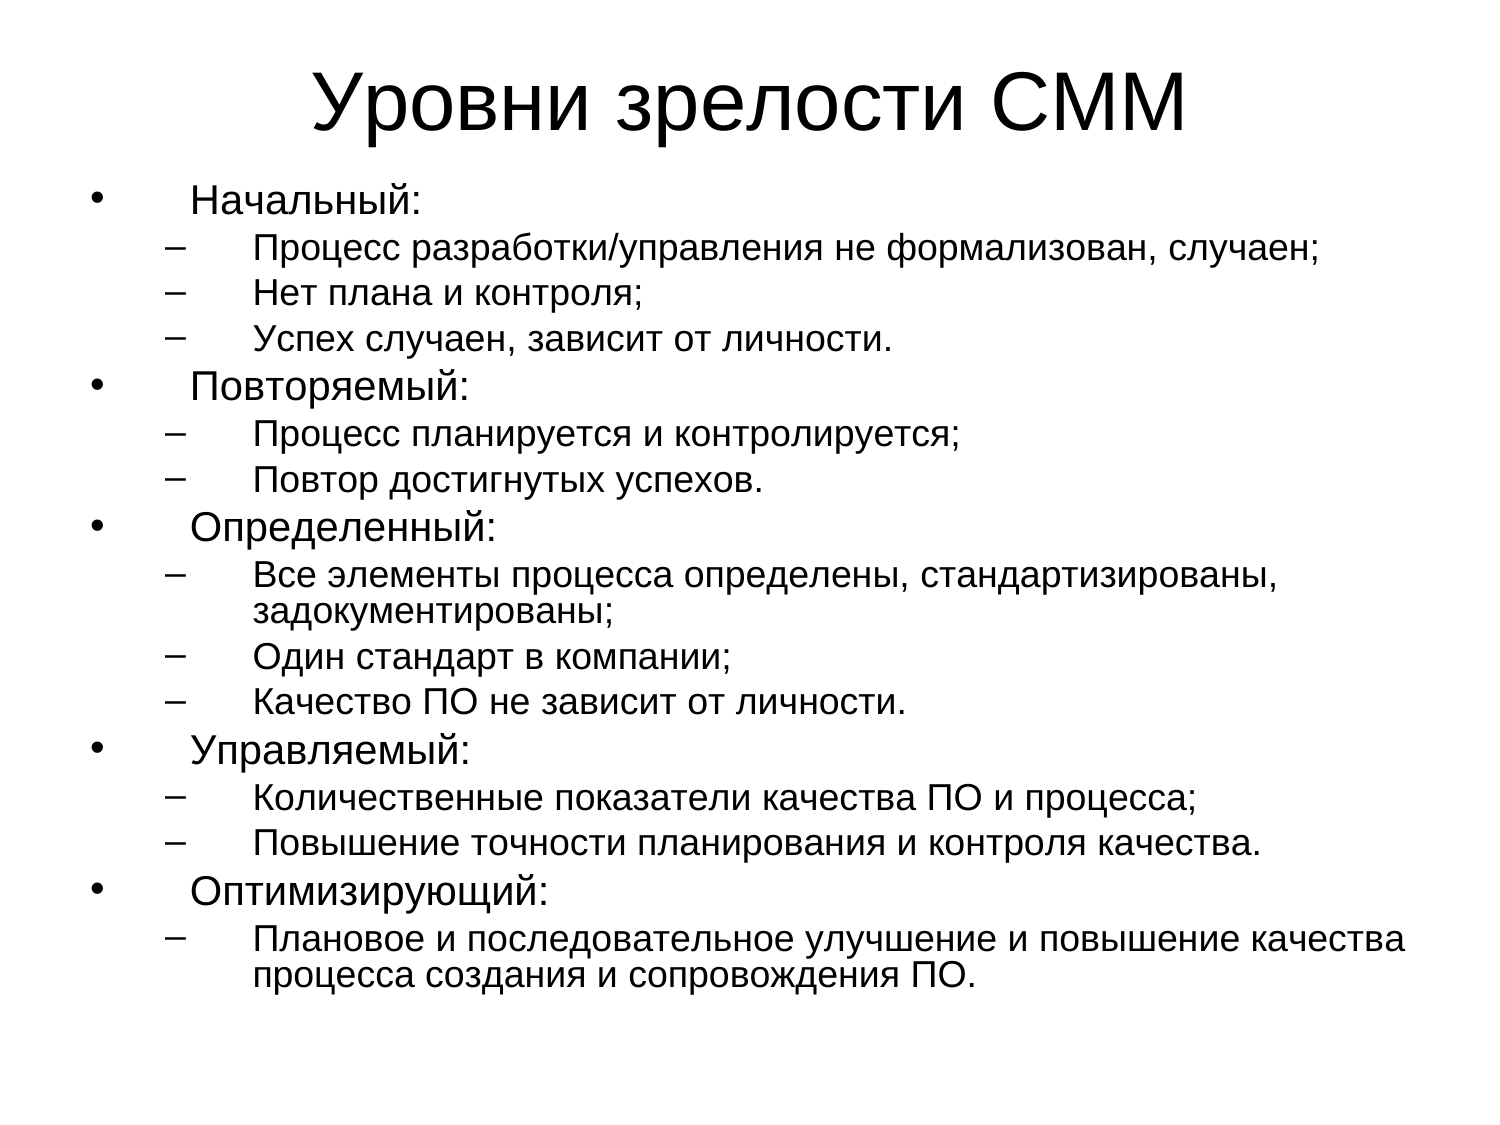

# Уровни зрелости СММ
Начальный:
Процесс разработки/управления не формализован, случаен;
Нет плана и контроля;
Успех случаен, зависит от личности.
Повторяемый:
Процесс планируется и контролируется;
Повтор достигнутых успехов.
Определенный:
Все элементы процесса определены, стандартизированы, задокументированы;
Один стандарт в компании;
Качество ПО не зависит от личности.
Управляемый:
Количественные показатели качества ПО и процесса;
Повышение точности планирования и контроля качества.
Оптимизирующий:
Плановое и последовательное улучшение и повышение качества процесса создания и сопровождения ПО.